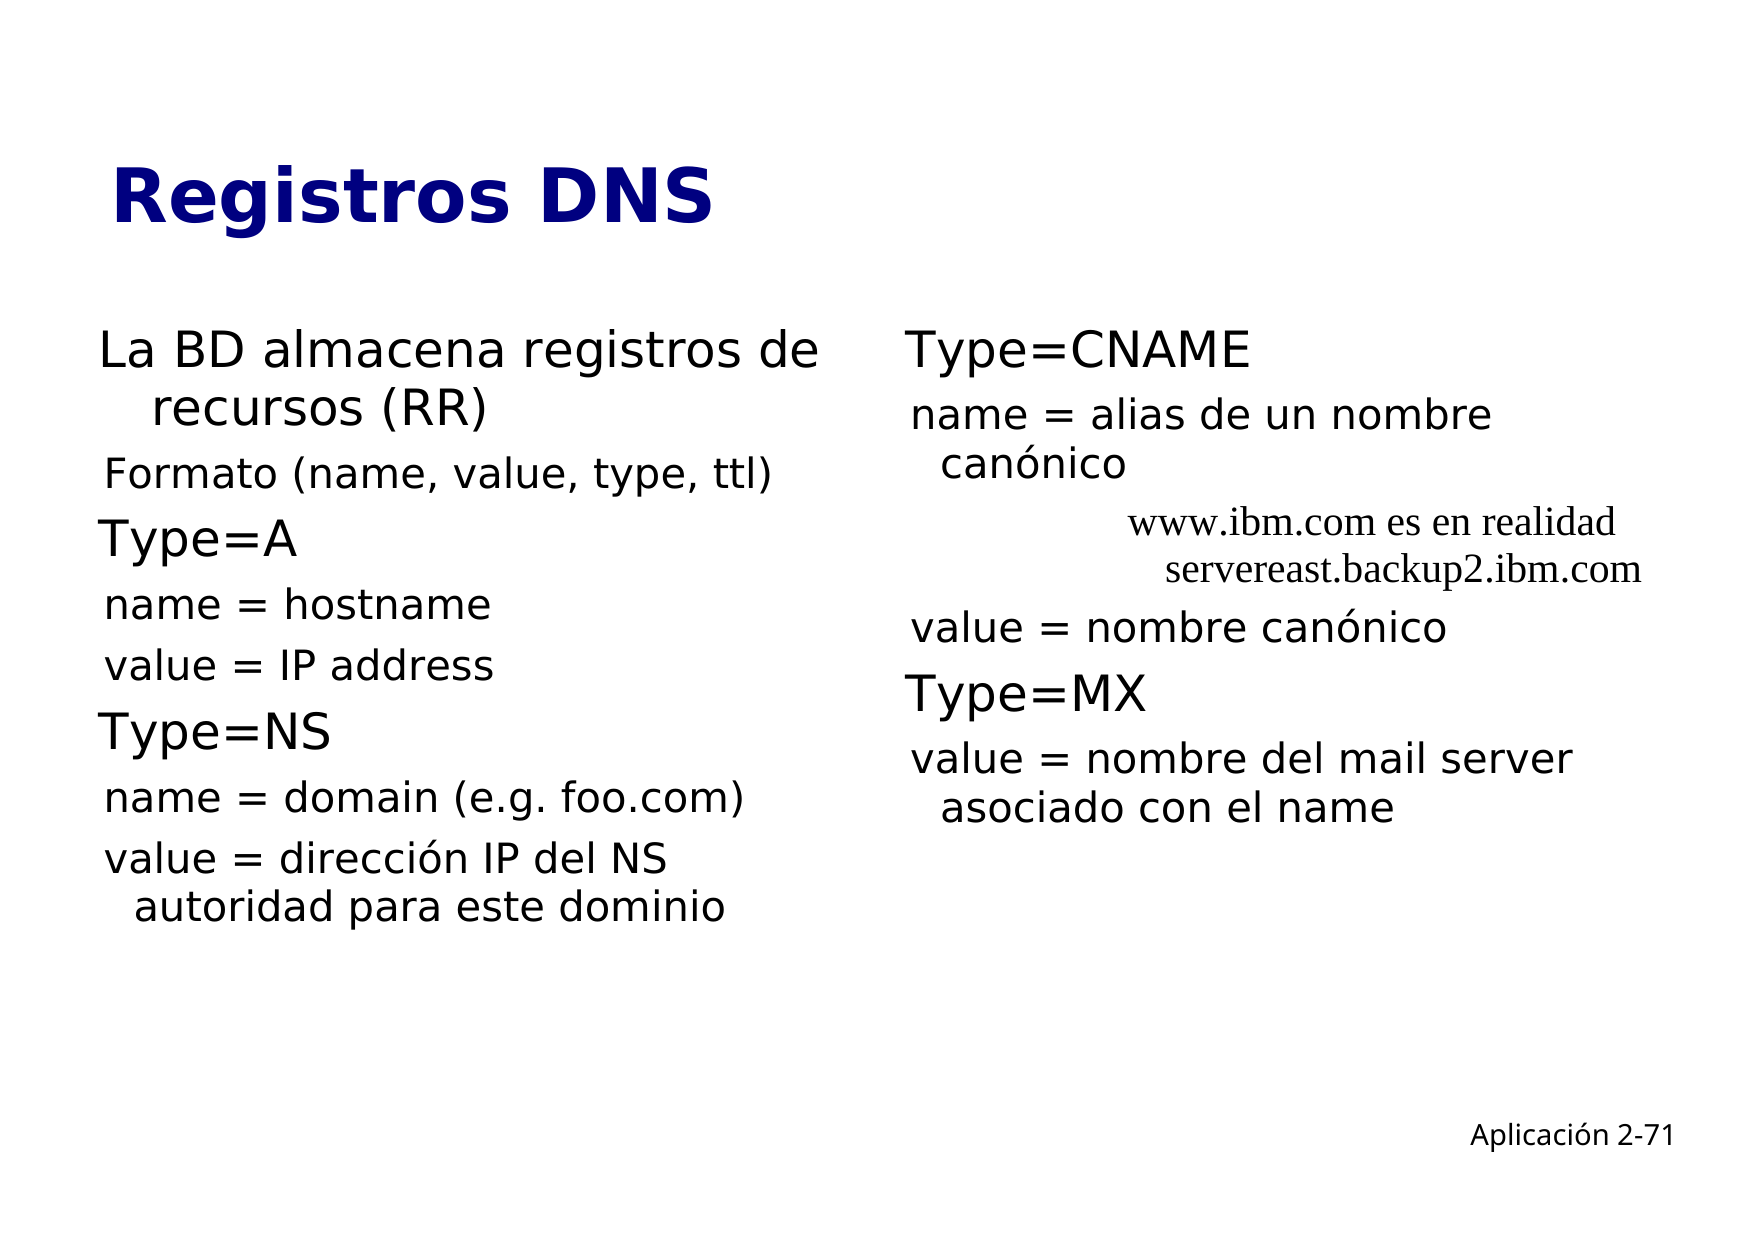

# Registros DNS
La BD almacena registros de recursos (RR)
Formato (name, value, type, ttl)
Type=A
name = hostname
value = IP address
Type=NS
name = domain (e.g. foo.com)
value = dirección IP del NS autoridad para este dominio
Type=CNAME
name = alias de un nombre canónico
www.ibm.com es en realidad servereast.backup2.ibm.com
value = nombre canónico
Type=MX
value = nombre del mail server asociado con el name